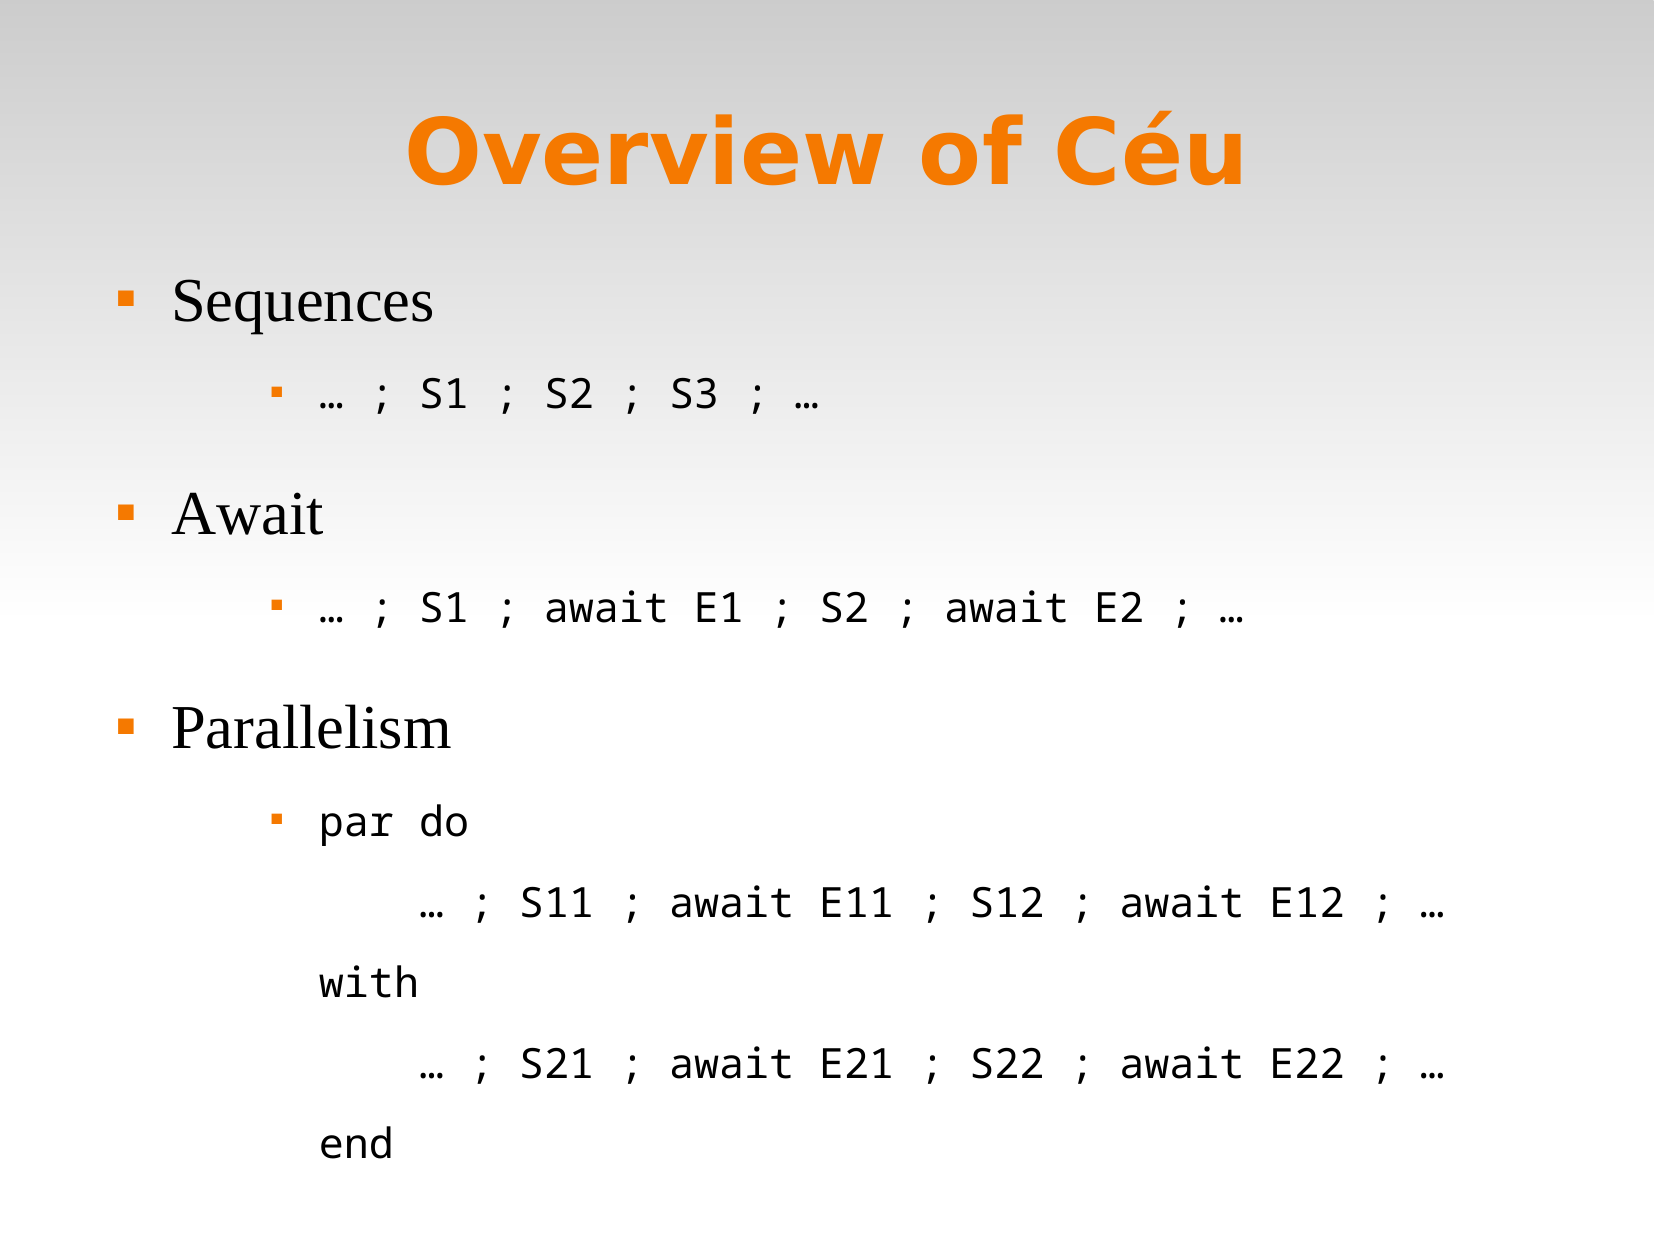

# Overview of Céu
Sequences
… ; S1 ; S2 ; S3 ; …
Await
… ; S1 ; await E1 ; S2 ; await E2 ; …
Parallelism
par do
 … ; S11 ; await E11 ; S12 ; await E12 ; …
with
 … ; S21 ; await E21 ; S22 ; await E22 ; …
end